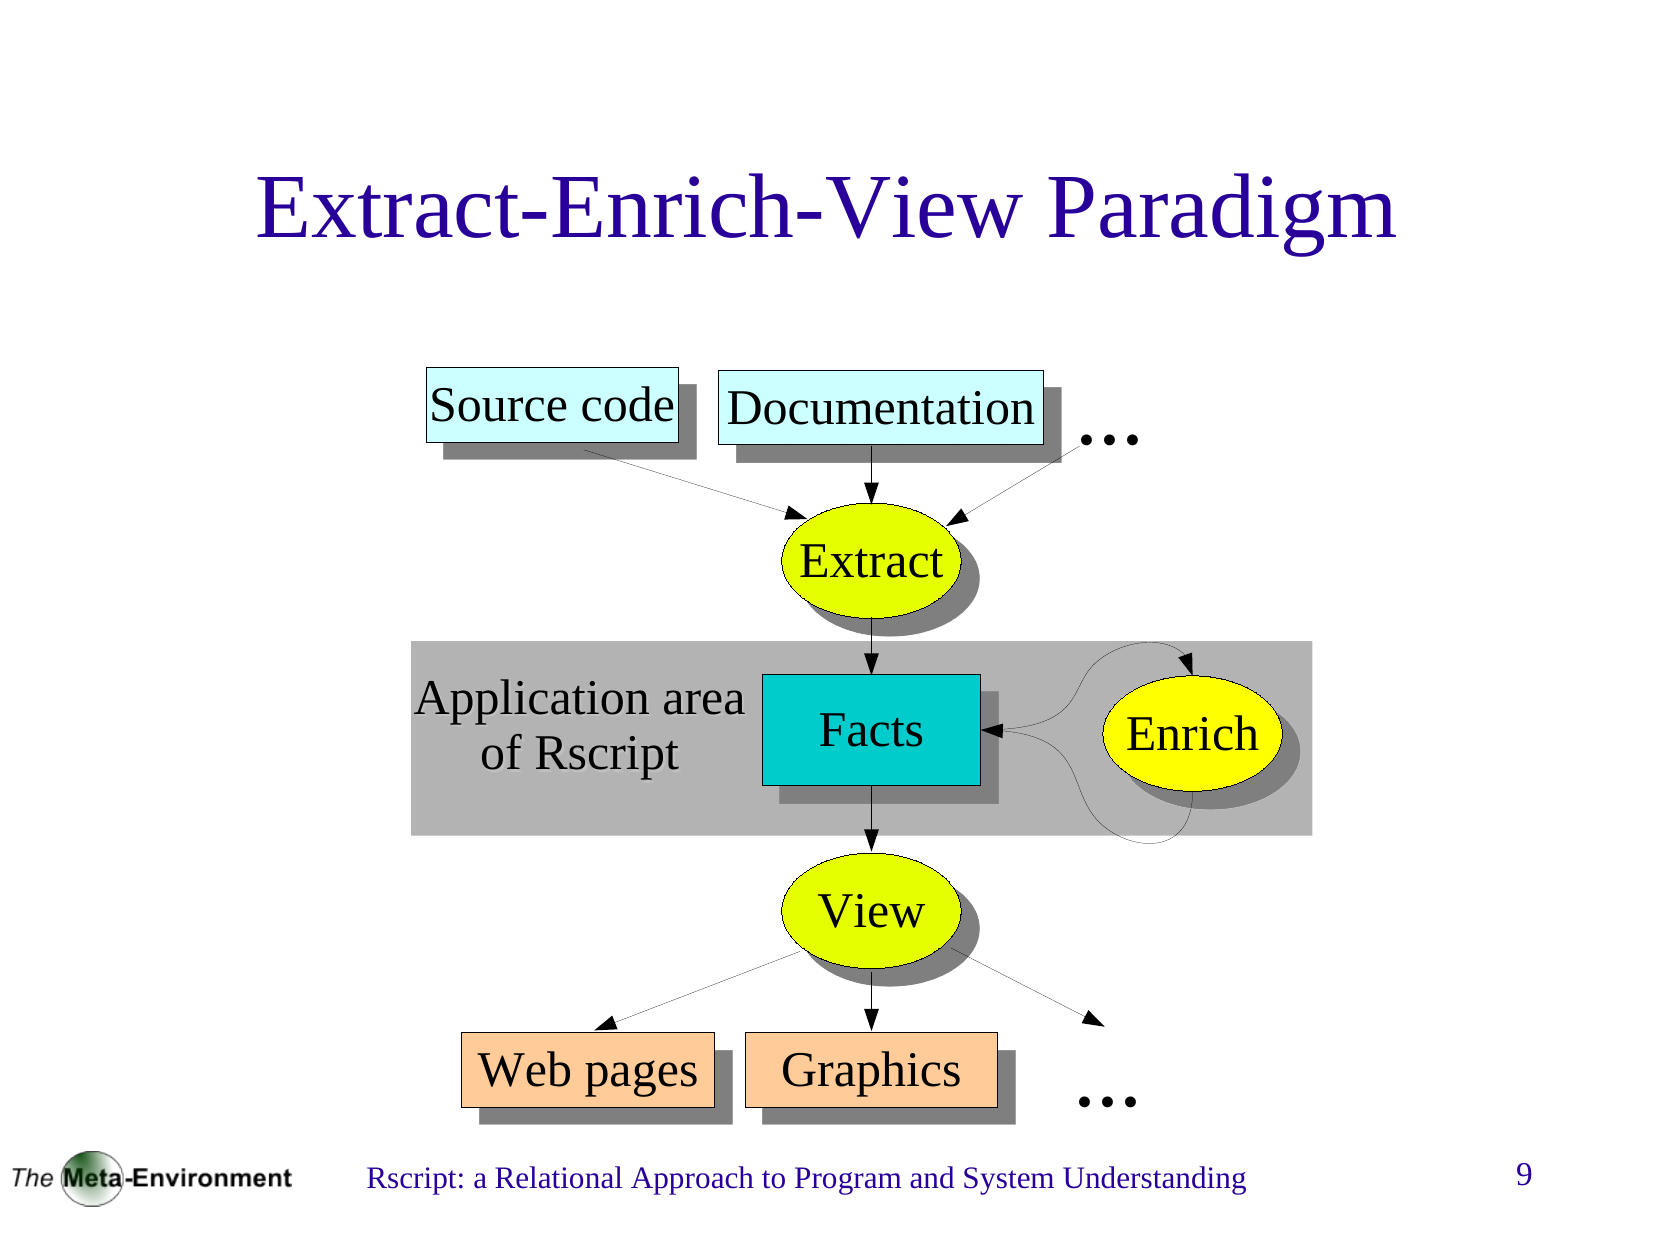

# Extract-Enrich-View Paradigm
...
Source code
Documentation
Extract
Facts
Application area
of Rscript
Enrich
View
...
Web pages
Graphics